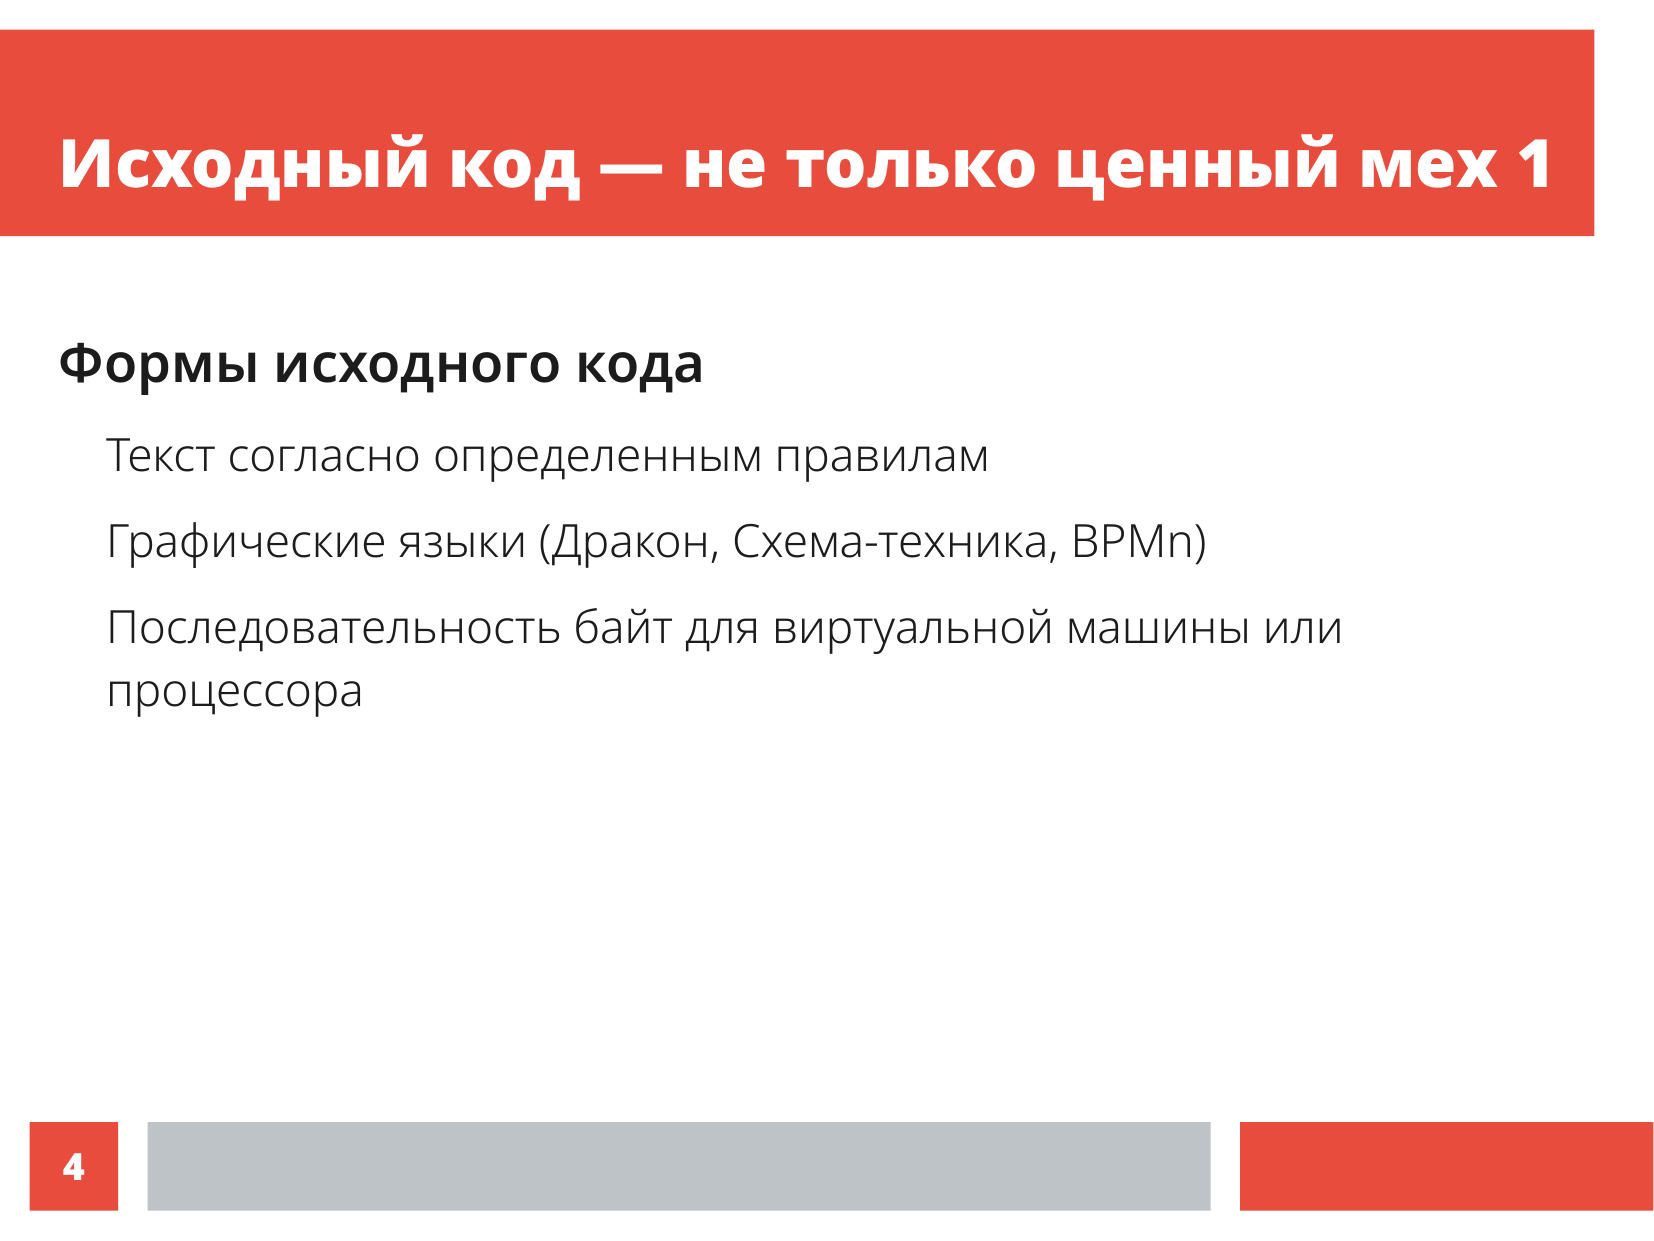

# Исходный код — не только ценный мех 1
Формы исходного кода
Текст согласно определенным правилам
Графические языки (Дракон, Схема-техника, BPMn)
Последовательность байт для виртуальной машины или процессора
4